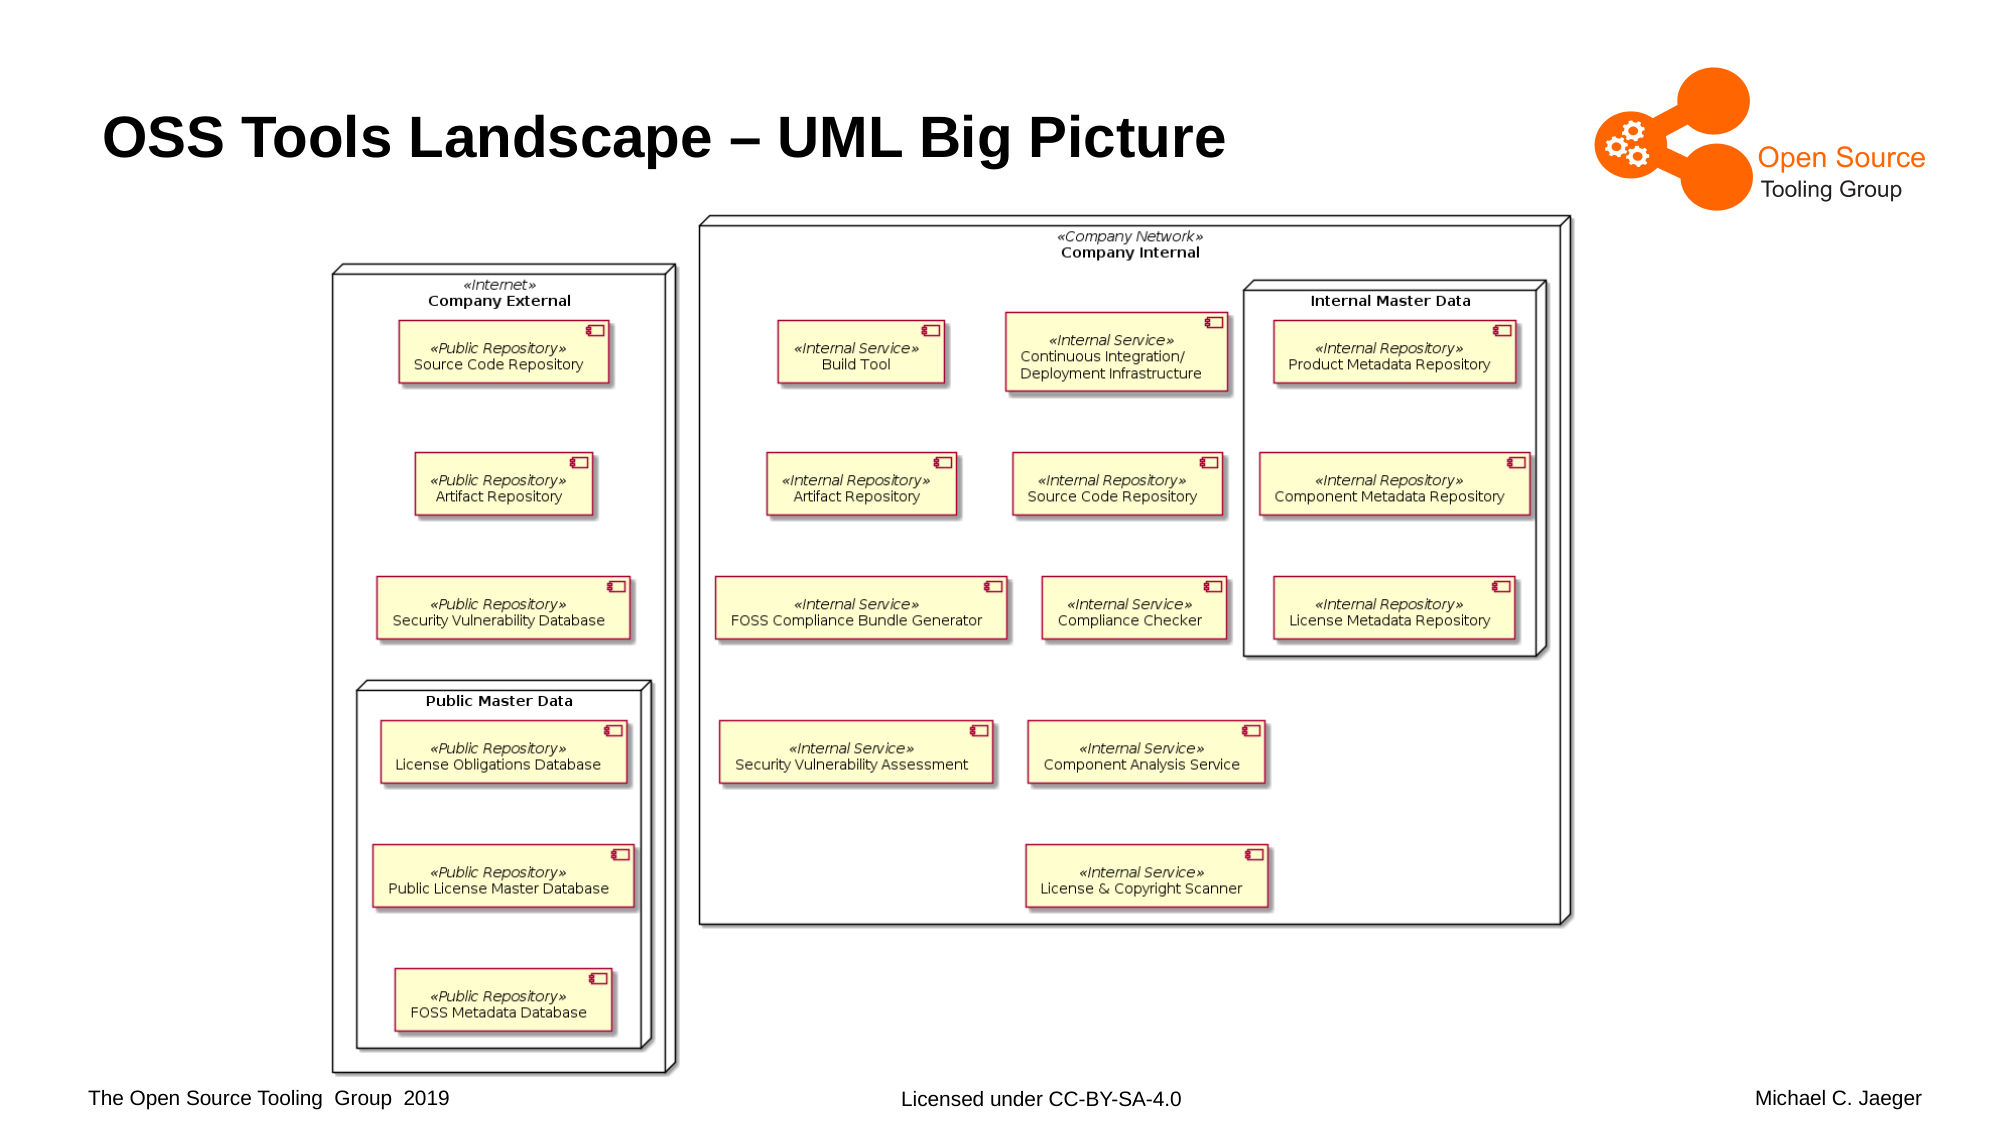

# OSS Tools Landscape – UML Big Picture